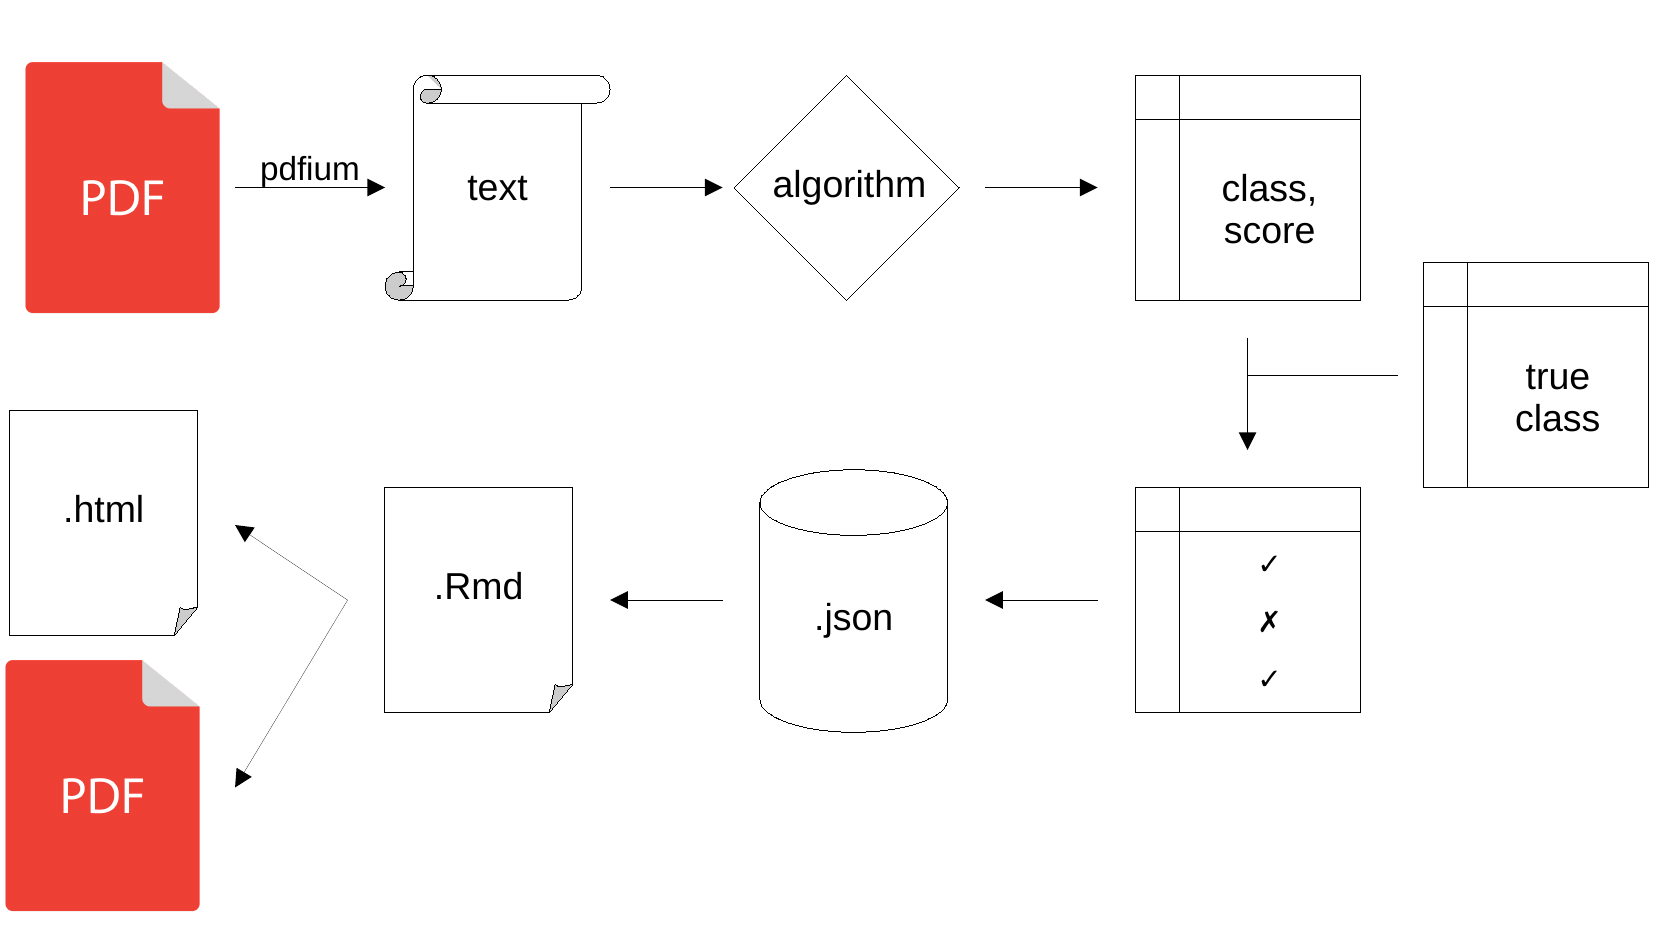

text
algorithm
class,
score
pdfium
true class
.html
.json
.Rmd
✓
✗
✓